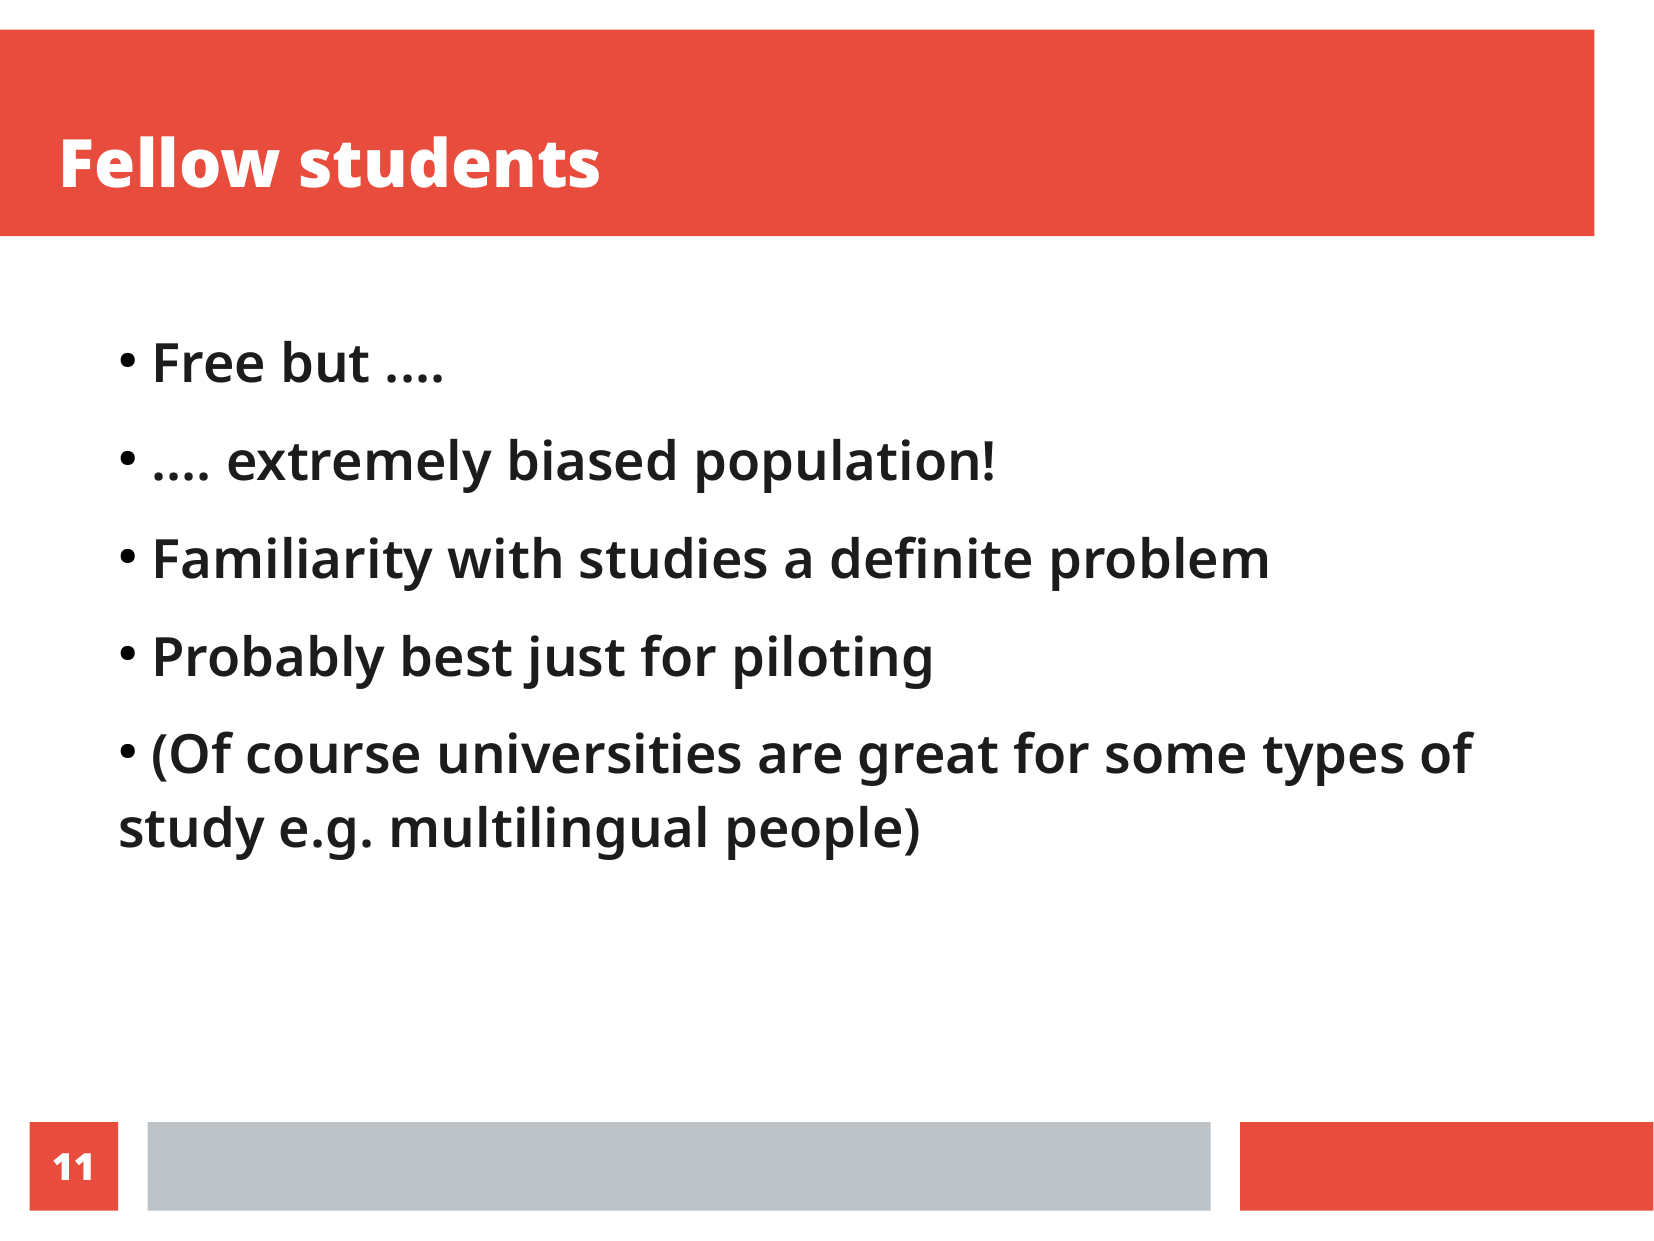

# Fellow students
 Free but ....
 .... extremely biased population!
 Familiarity with studies a definite problem
 Probably best just for piloting
 (Of course universities are great for some types of study e.g. multilingual people)
11